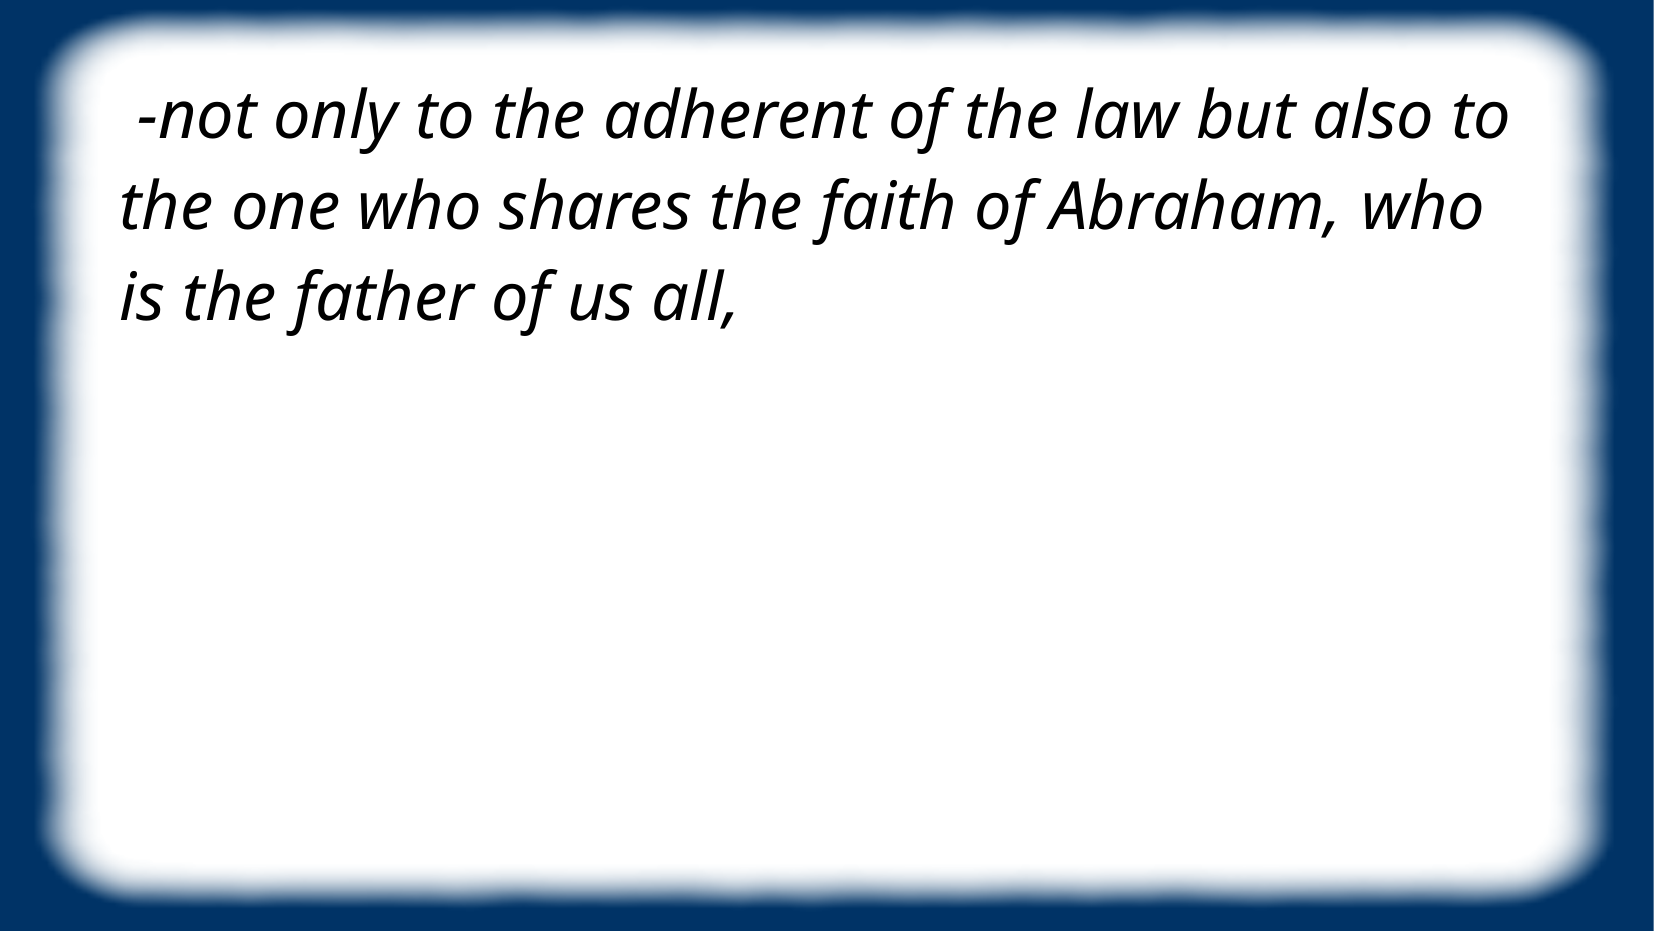

-not only to the adherent of the law but also to the one who shares the faith of Abraham, who is the father of us all,